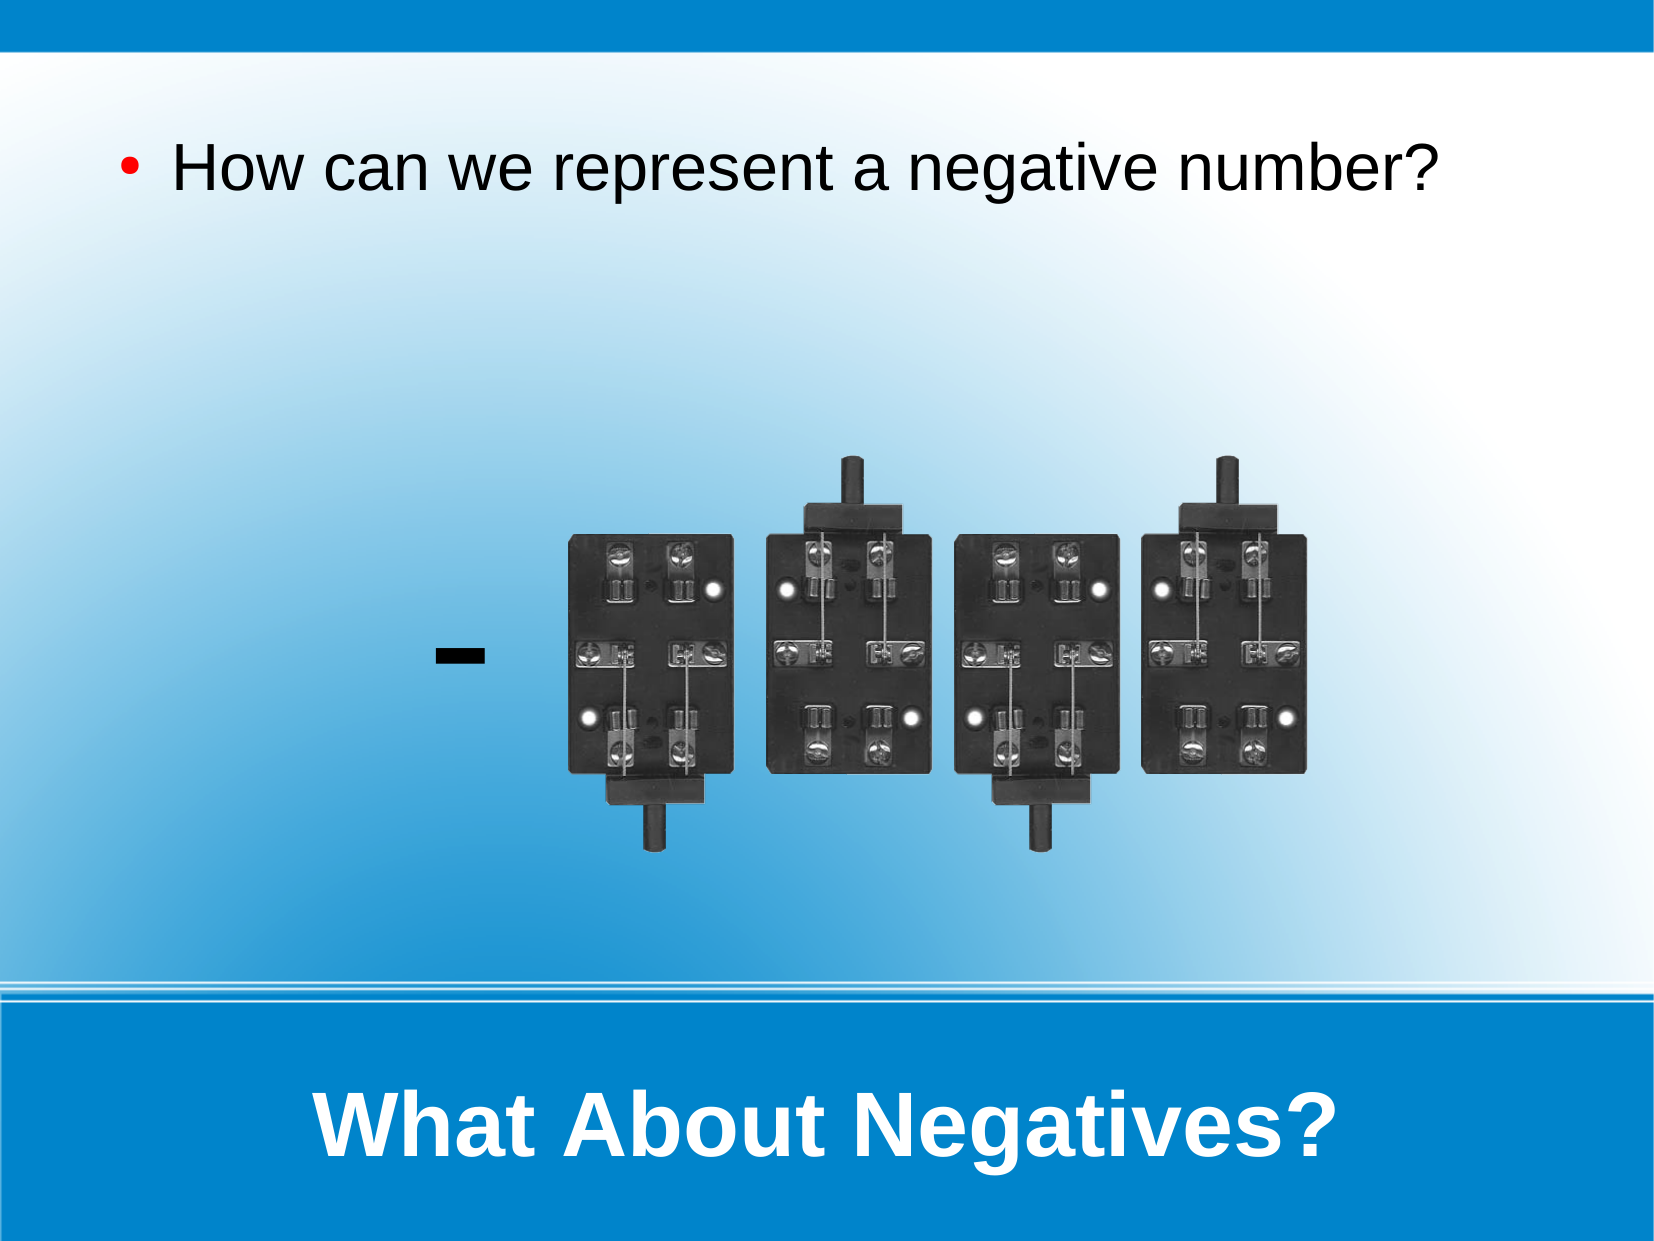

How can we represent a negative number?
-
# What About Negatives?